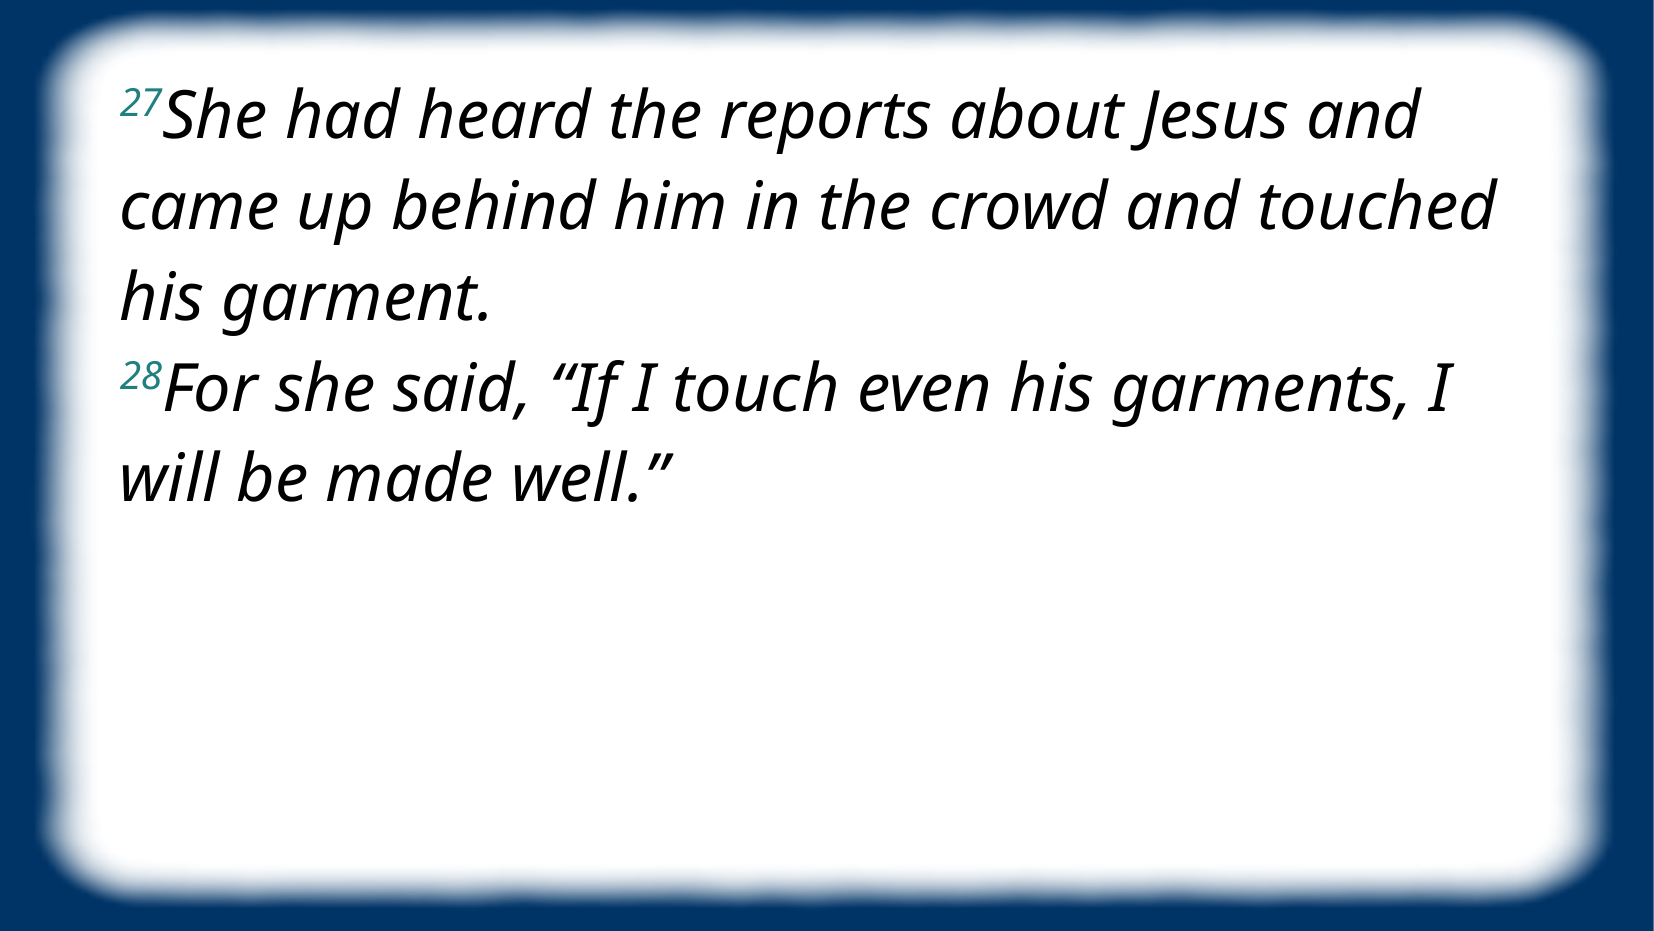

27She had heard the reports about Jesus and came up behind him in the crowd and touched his garment.
28For she said, “If I touch even his garments, I will be made well.”